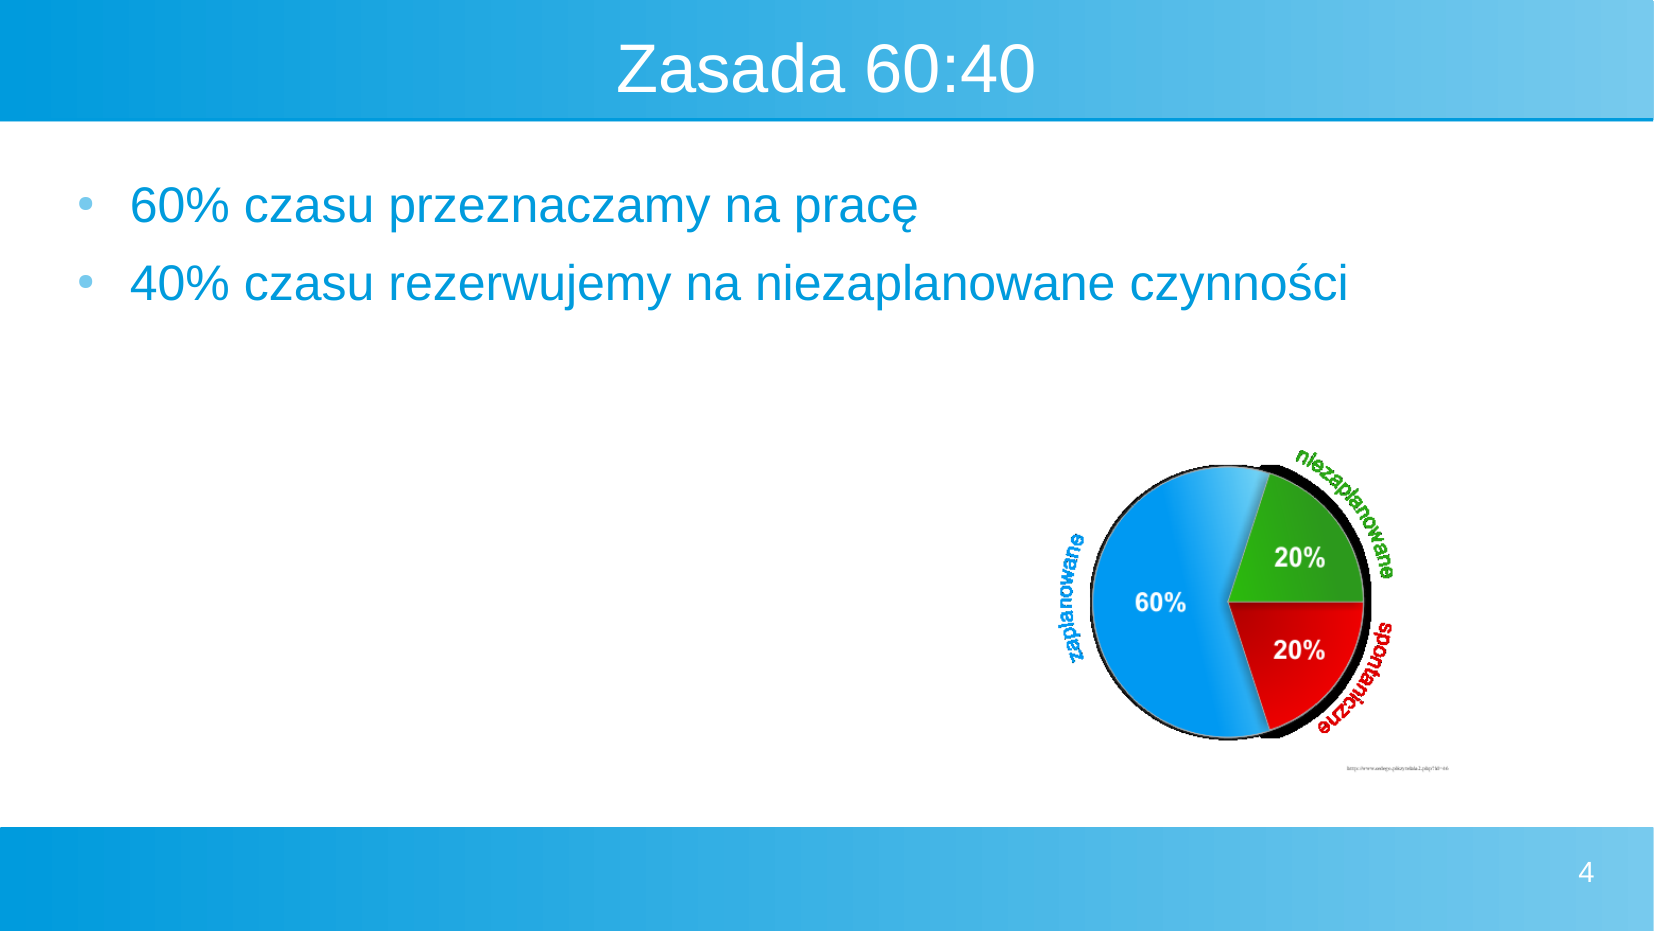

# Zasada 60:40
60% czasu przeznaczamy na pracę
40% czasu rezerwujemy na niezaplanowane czynności
4